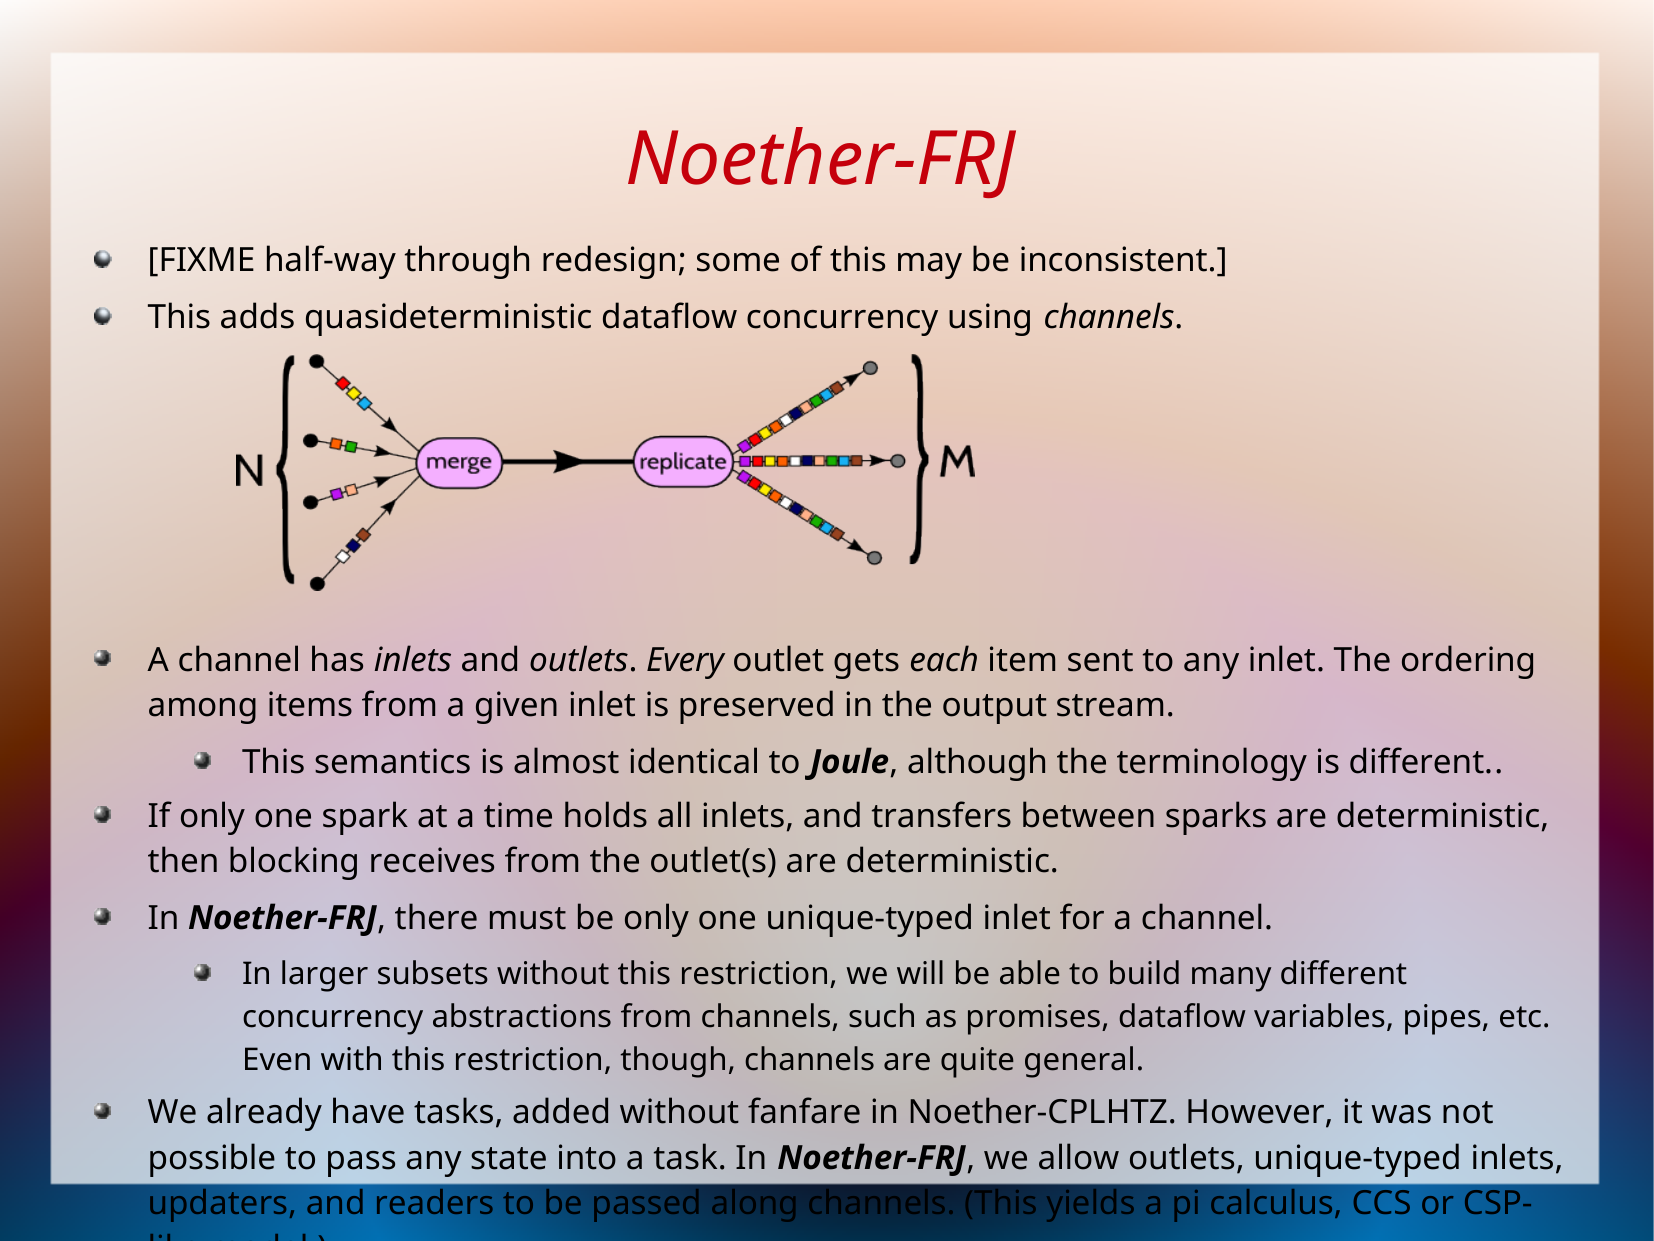

# Noether-FRJ
[FIXME half-way through redesign; some of this may be inconsistent.]
This adds quasideterministic dataflow concurrency using channels.
A channel has inlets and outlets. Every outlet gets each item sent to any inlet. The ordering among items from a given inlet is preserved in the output stream.
This semantics is almost identical to Joule, although the terminology is different..
If only one spark at a time holds all inlets, and transfers between sparks are deterministic, then blocking receives from the outlet(s) are deterministic.
In Noether-FRJ, there must be only one unique-typed inlet for a channel.
In larger subsets without this restriction, we will be able to build many different concurrency abstractions from channels, such as promises, dataflow variables, pipes, etc. Even with this restriction, though, channels are quite general.
We already have tasks, added without fanfare in Noether-CPLHTZ. However, it was not possible to pass any state into a task. In Noether-FRJ, we allow outlets, unique-typed inlets, updaters, and readers to be passed along channels. (This yields a pi calculus, CCS or CSP-like model.)
Unique typing ensures that is not possible to duplicate inlets, which would result in nondeterminism.
Library code can implement an aliasable type that “wraps” an inlet. The cap can be extracted, and subsequent attempts to use the wrapper will fail. This provides dynamic enforcement when needed.
Since Noether-FRJ does not have general message passing, we cannot transfer write authority by sending an inlet in a message. However, a new task can be passed an inlet at its creation. We can also send an inlet on a channel.
Reading from an outlet only obtains information that cannot change after the read has completed.
Unlike dataflow concurrency in Oz, tasks cannot race to perform the first write (and transfers are deterministic), so this does not introduce nondeterminism even when writes fail.